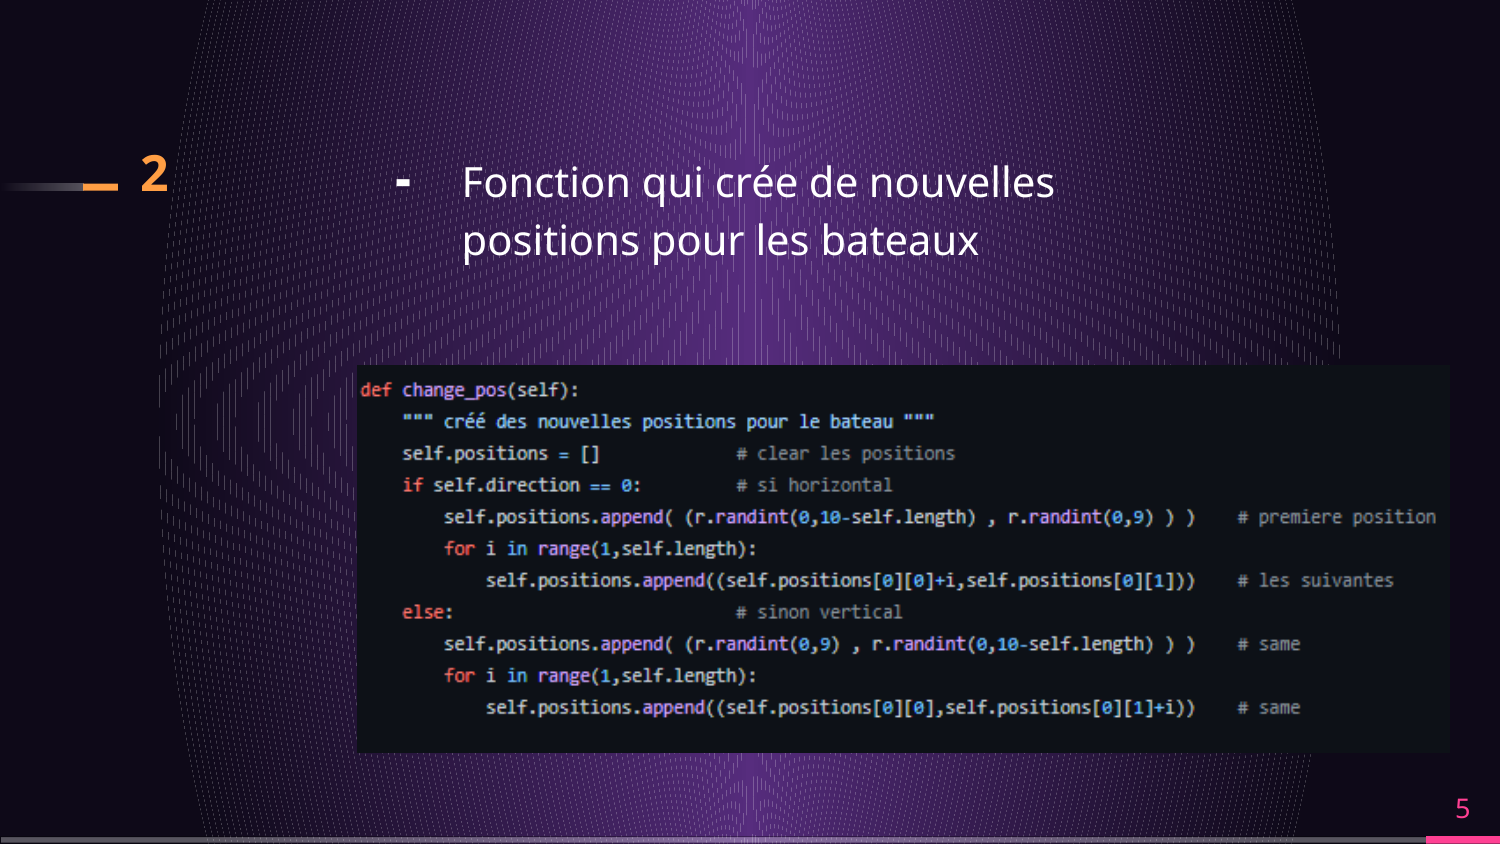

# 2
Fonction qui crée de nouvelles
positions pour les bateaux
5